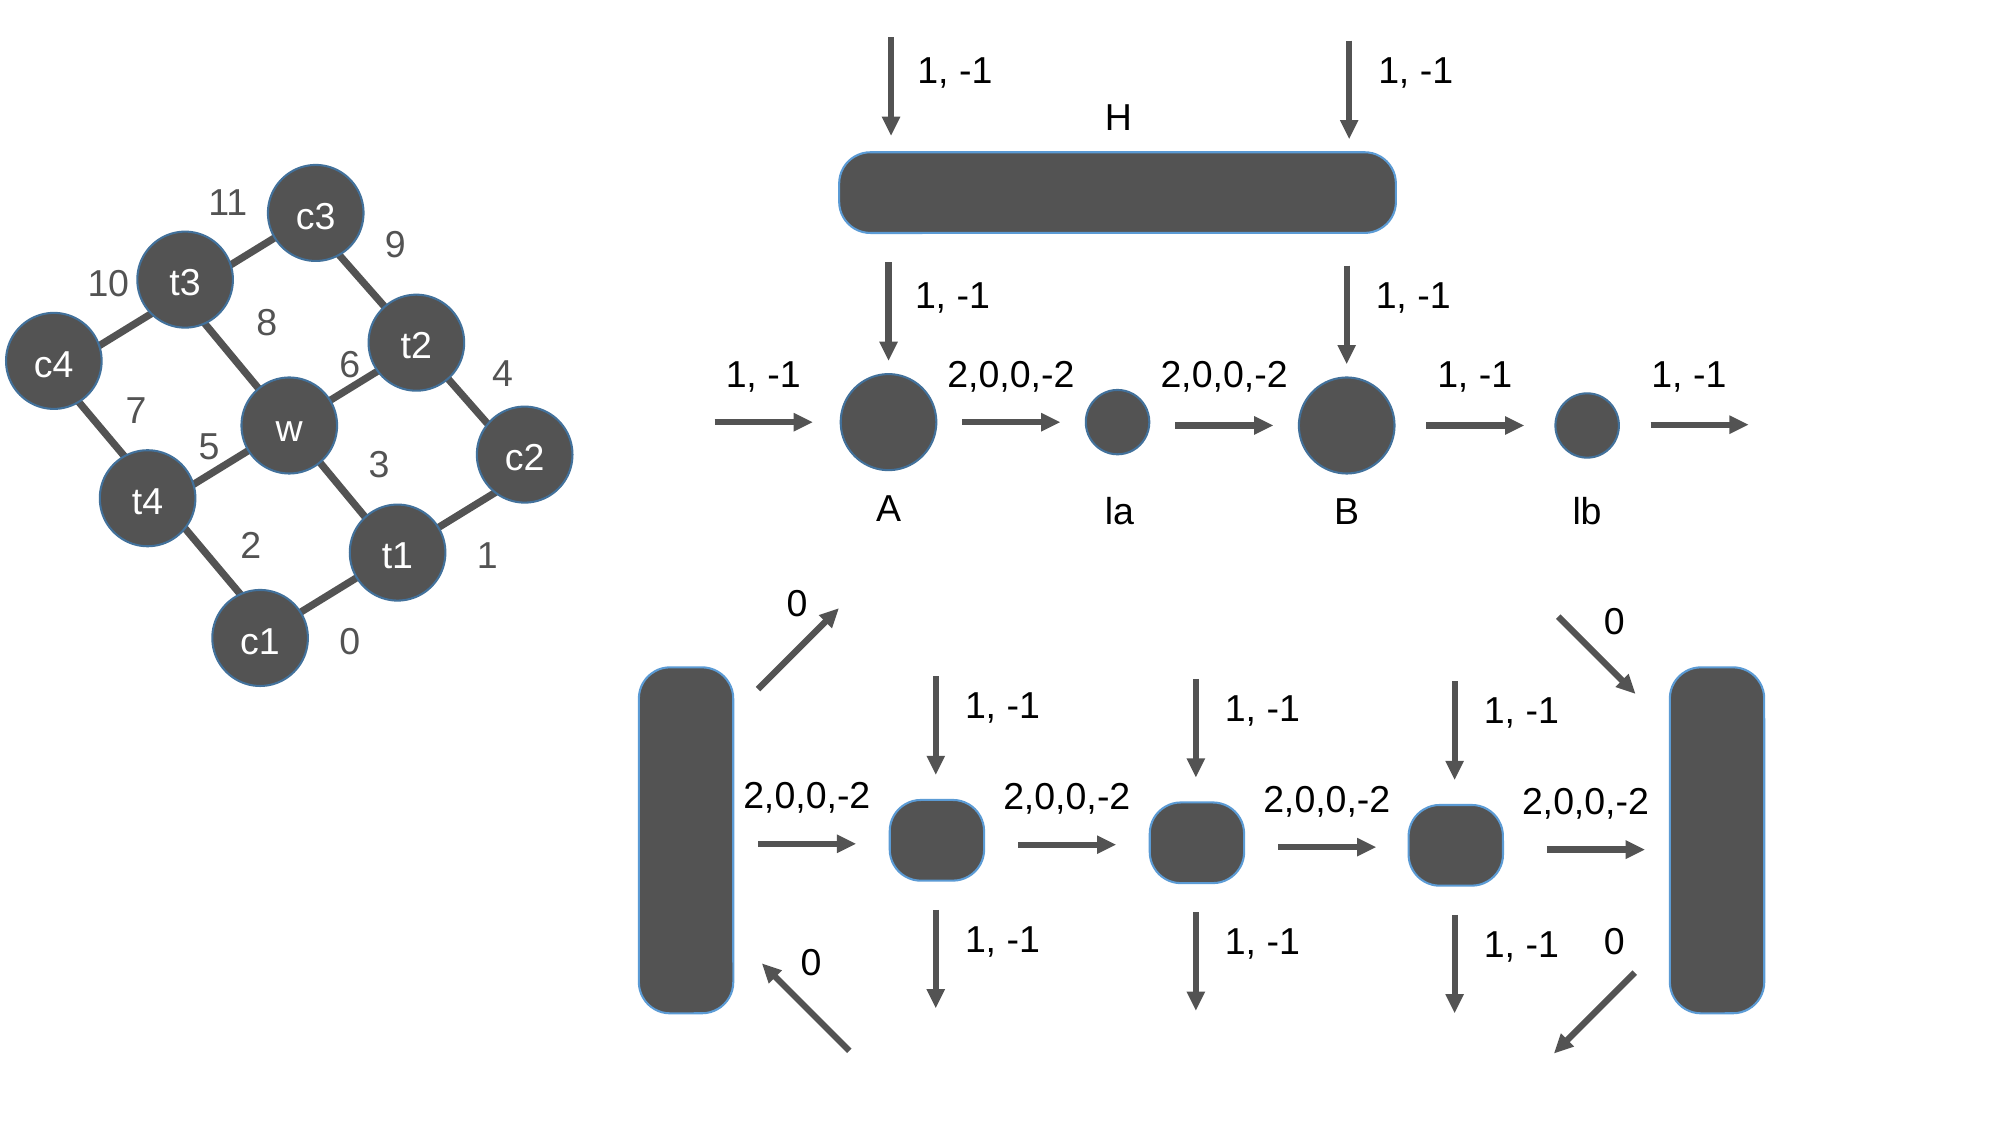

1, -1
1, -1
H
11
c3
9
t3
10
8
t2
c4
6
4
7
w
5
c2
3
t4
2
t1
1
c1
0
1, -1
1, -1
1, -1
2,0,0,-2
2,0,0,-2
1, -1
1, -1
A
la
B
lb
0
0
1, -1
1, -1
1, -1
2,0,0,-2
2,0,0,-2
2,0,0,-2
2,0,0,-2
1, -1
1, -1
0
1, -1
0